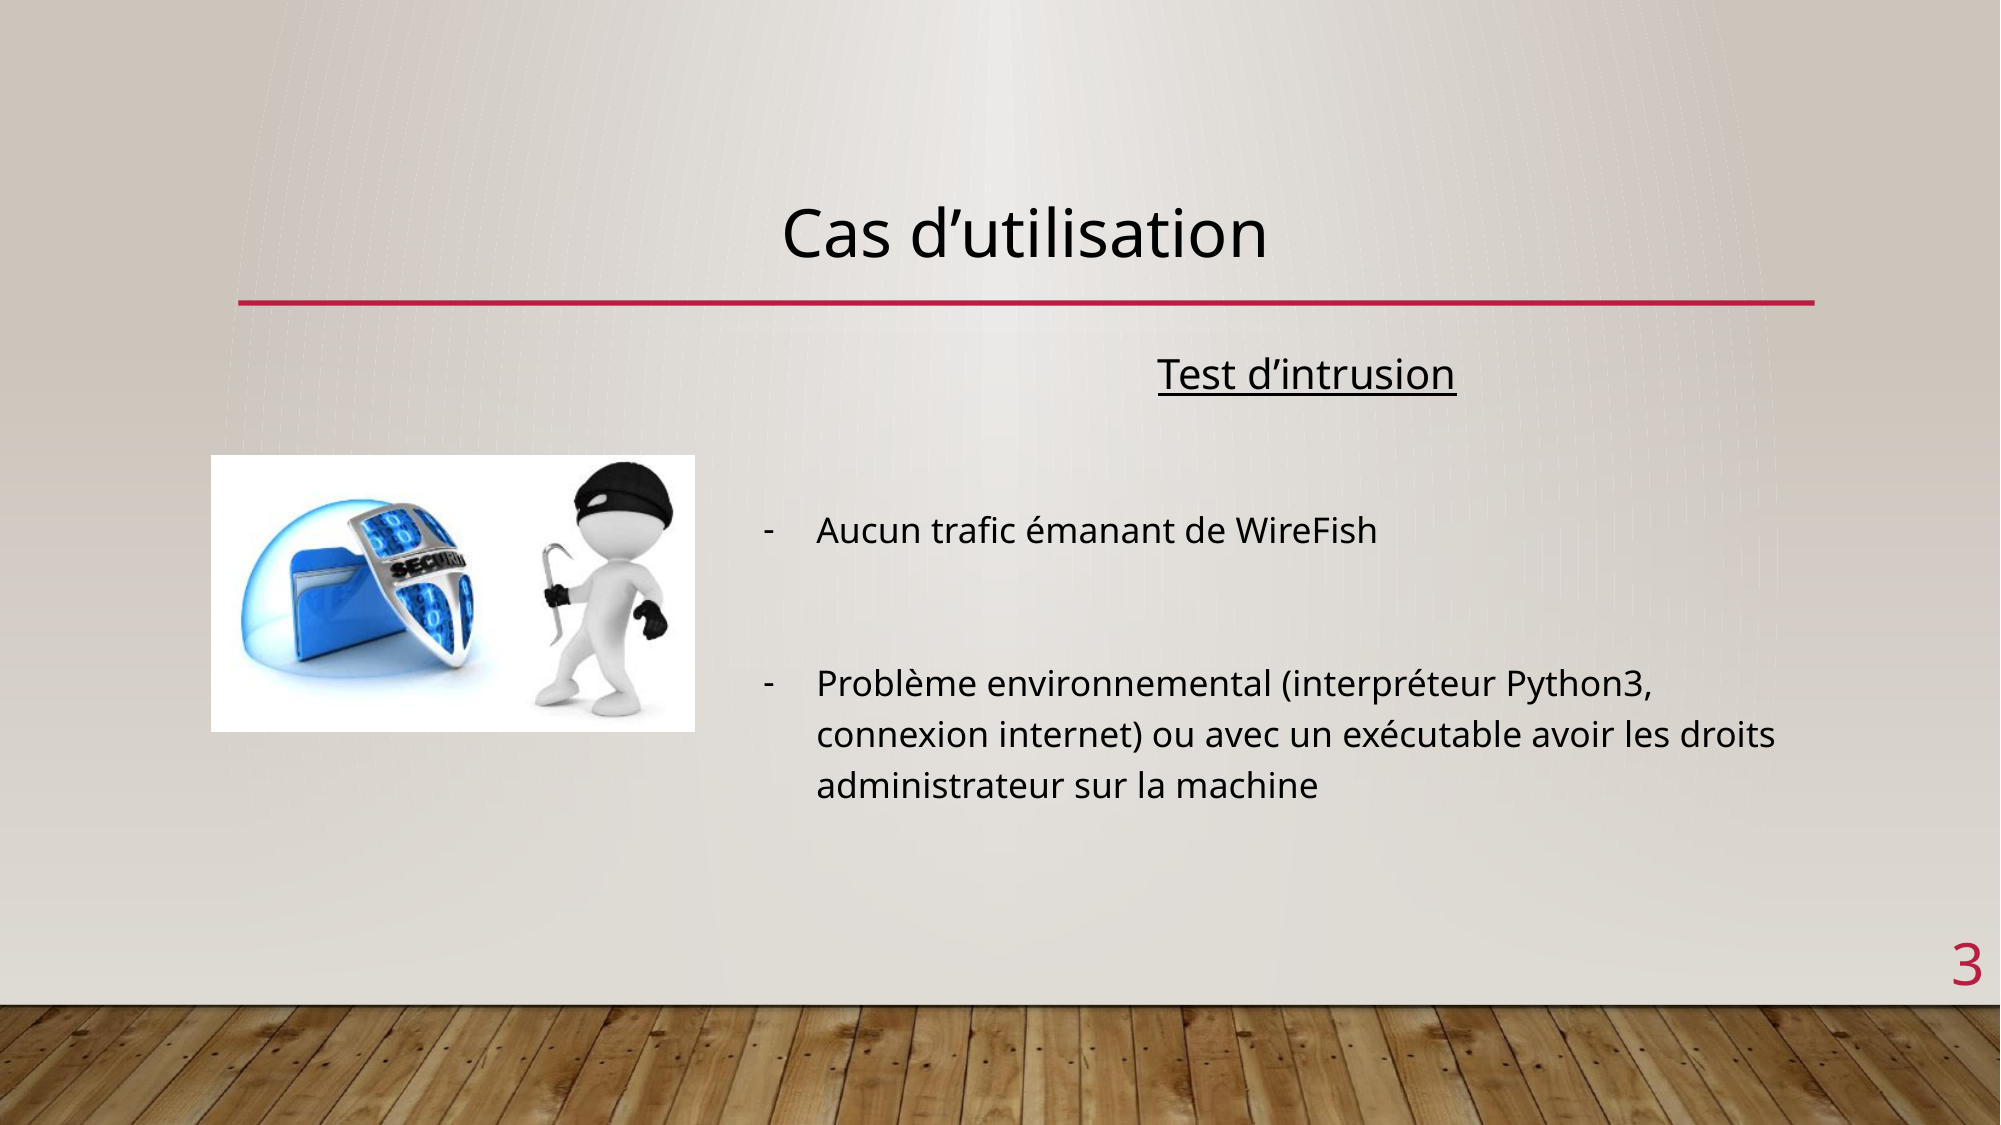

# Cas d’utilisation
Test d’intrusion
Aucun trafic émanant de WireFish
Problème environnemental (interpréteur Python3, connexion internet) ou avec un exécutable avoir les droits administrateur sur la machine